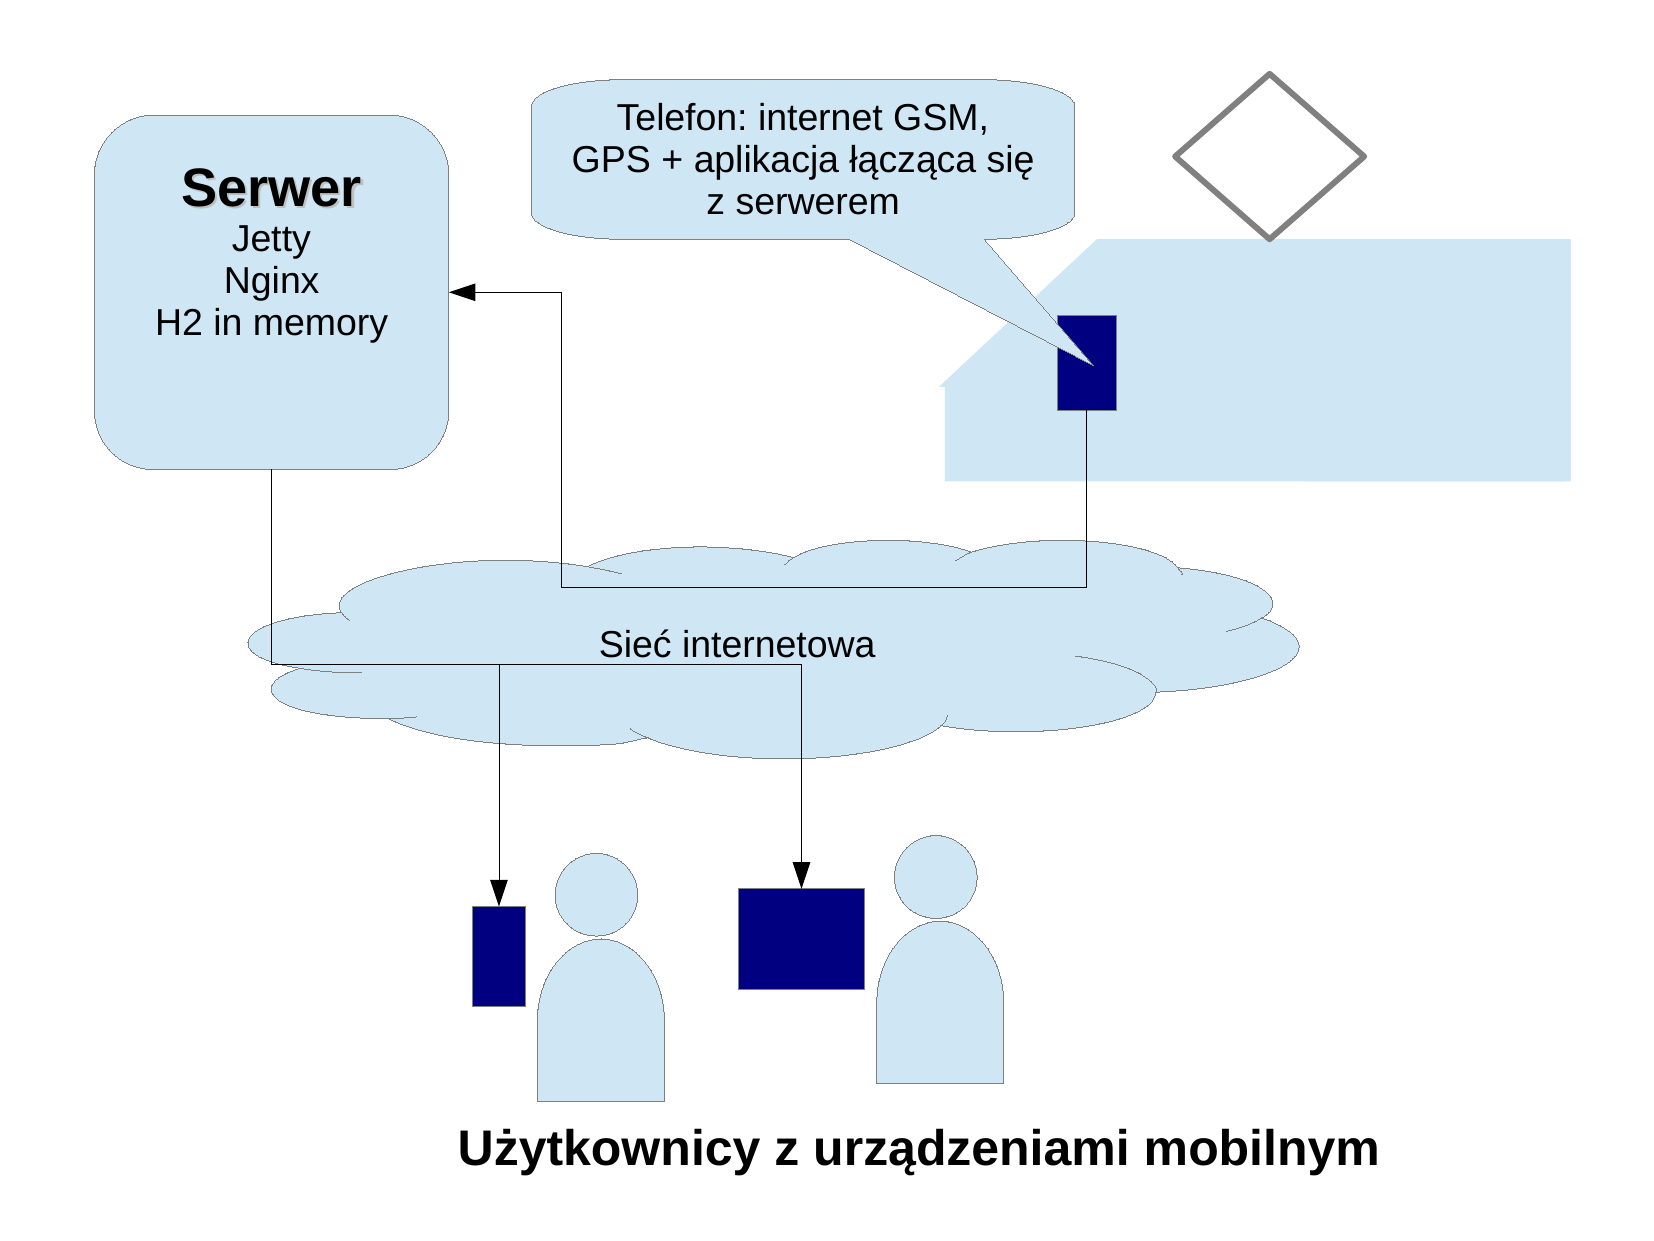

Telefon: internet GSM,
GPS + aplikacja łącząca się
z serwerem
Serwer
Jetty
Nginx
H2 in memory
Sieć internetowa
Użytkownicy z urządzeniami mobilnym